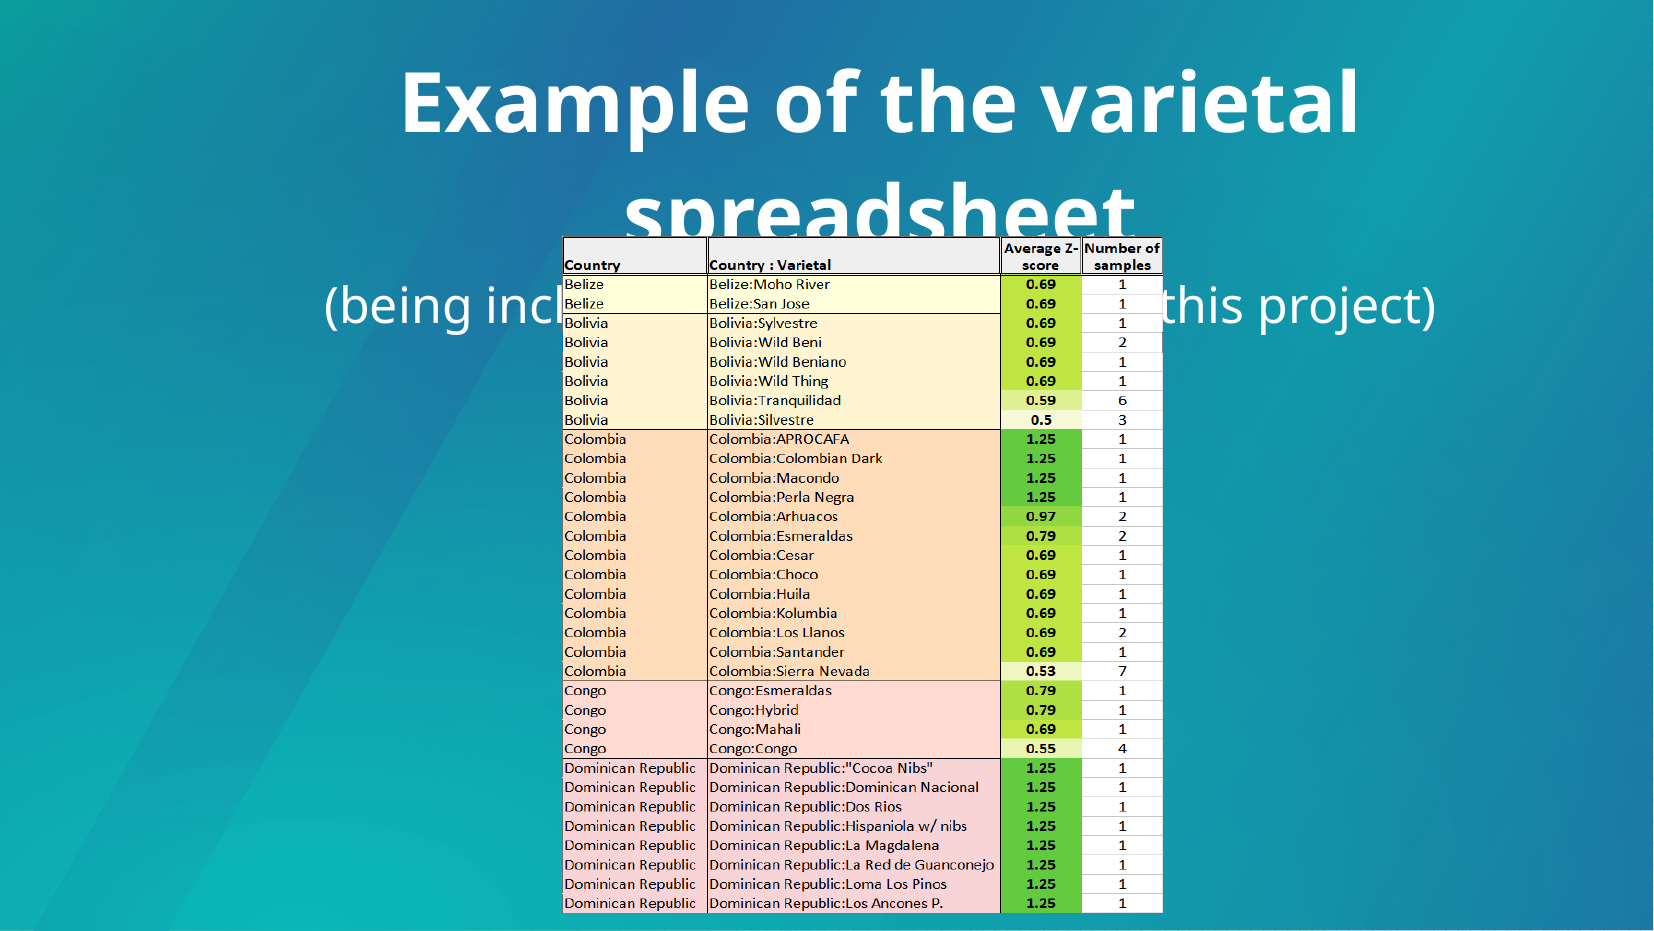

Example of the varietal spreadsheet
(being included as a deliverable for this project)